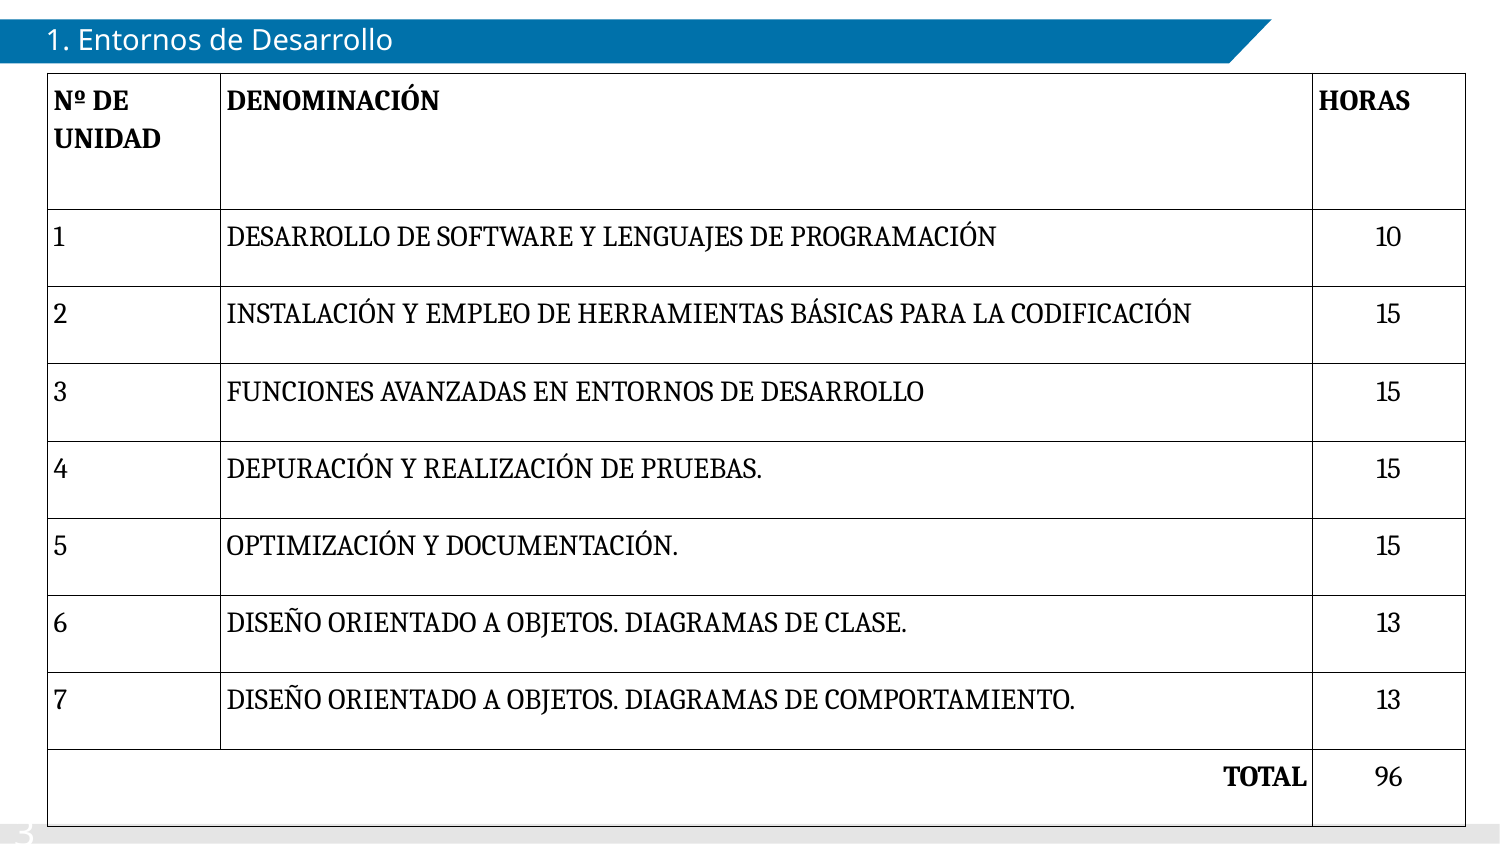

# 1. Entornos de Desarrollo
| Nº de Unidad | Denominación | Horas |
| --- | --- | --- |
| 1 | DESARROLLO DE SOFTWARE Y LENGUAJES DE PROGRAMACIÓN | 10 |
| 2 | INSTALACIÓN Y EMPLEO DE HERRAMIENTAS BÁSICAS PARA LA CODIFICACIÓN | 15 |
| 3 | FUNCIONES AVANZADAS EN ENTORNOS DE DESARROLLO | 15 |
| 4 | DEPURACIÓN Y REALIZACIÓN DE PRUEBAS. | 15 |
| 5 | OPTIMIZACIÓN Y DOCUMENTACIÓN. | 15 |
| 6 | DISEÑO ORIENTADO A OBJETOS. DIAGRAMAS DE CLASE. | 13 |
| 7 | DISEÑO ORIENTADO A OBJETOS. DIAGRAMAS DE COMPORTAMIENTO. | 13 |
| Total | | 96 |